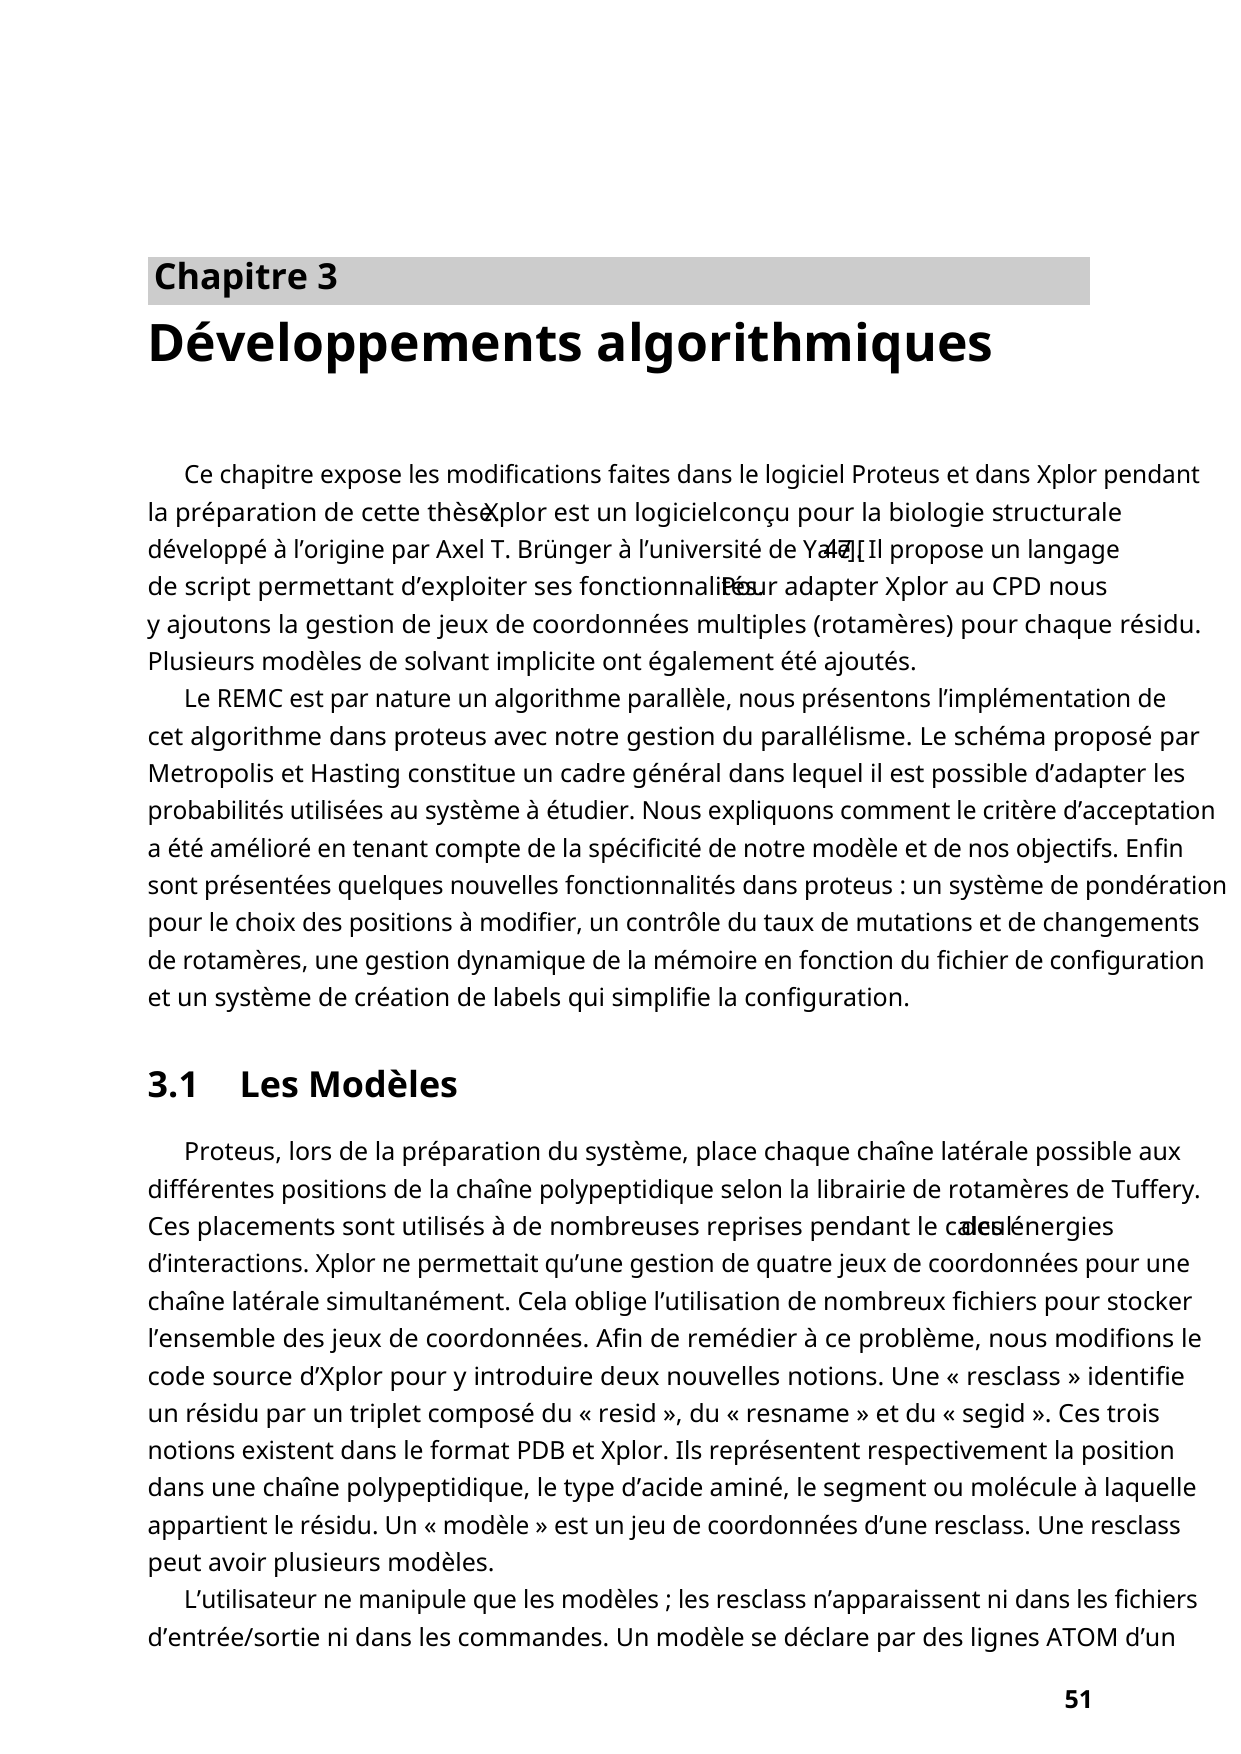

Chapitre 3
Développements algorithmiques
Ce chapitre expose les modifications faites dans le logiciel Proteus et dans Xplor pendant
la préparation de cette thèse.
Xplor est un logiciel
conçu pour la biologie structurale
développé à l’origine par Axel T. Brünger à l’université de Yale [
47
]. Il propose un langage
de script permettant d’exploiter ses fonctionnalités.
Pour adapter Xplor au CPD nous
y ajoutons la gestion de jeux de coordonnées multiples (rotamères) pour chaque résidu.
Plusieurs modèles de solvant implicite ont également été ajoutés.
Le REMC est par nature un algorithme parallèle, nous présentons l’implémentation de
cet algorithme dans proteus avec notre gestion du parallélisme. Le schéma proposé par
Metropolis et Hasting constitue un cadre général dans lequel il est possible d’adapter les
probabilités utilisées au système à étudier. Nous expliquons comment le critère d’acceptation
a été amélioré en tenant compte de la spécificité de notre modèle et de nos objectifs. Enfin
sont présentées quelques nouvelles fonctionnalités dans proteus : un système de pondération
pour le choix des positions à modifier, un contrôle du taux de mutations et de changements
de rotamères, une gestion dynamique de la mémoire en fonction du fichier de configuration
et un système de création de labels qui simplifie la configuration.
3.1
Les Modèles
Proteus, lors de la préparation du système, place chaque chaîne latérale possible aux
différentes positions de la chaîne polypeptidique selon la librairie de rotamères de Tuffery.
Ces placements sont utilisés à de nombreuses reprises pendant le calcul
des énergies
d’interactions. Xplor ne permettait qu’une gestion de quatre jeux de coordonnées pour une
chaîne latérale simultanément. Cela oblige l’utilisation de nombreux fichiers pour stocker
l’ensemble des jeux de coordonnées. Afin de remédier à ce problème, nous modifions le
code source d’Xplor pour y introduire deux nouvelles notions. Une « resclass » identifie
un résidu par un triplet composé du « resid », du « resname » et du « segid ». Ces trois
notions existent dans le format PDB et Xplor. Ils représentent respectivement la position
dans une chaîne polypeptidique, le type d’acide aminé, le segment ou molécule à laquelle
appartient le résidu. Un « modèle » est un jeu de coordonnées d’une resclass. Une resclass
peut avoir plusieurs modèles.
L’utilisateur ne manipule que les modèles ; les resclass n’apparaissent ni dans les fichiers
d’entrée/sortie ni dans les commandes. Un modèle se déclare par des lignes ATOM d’un
51